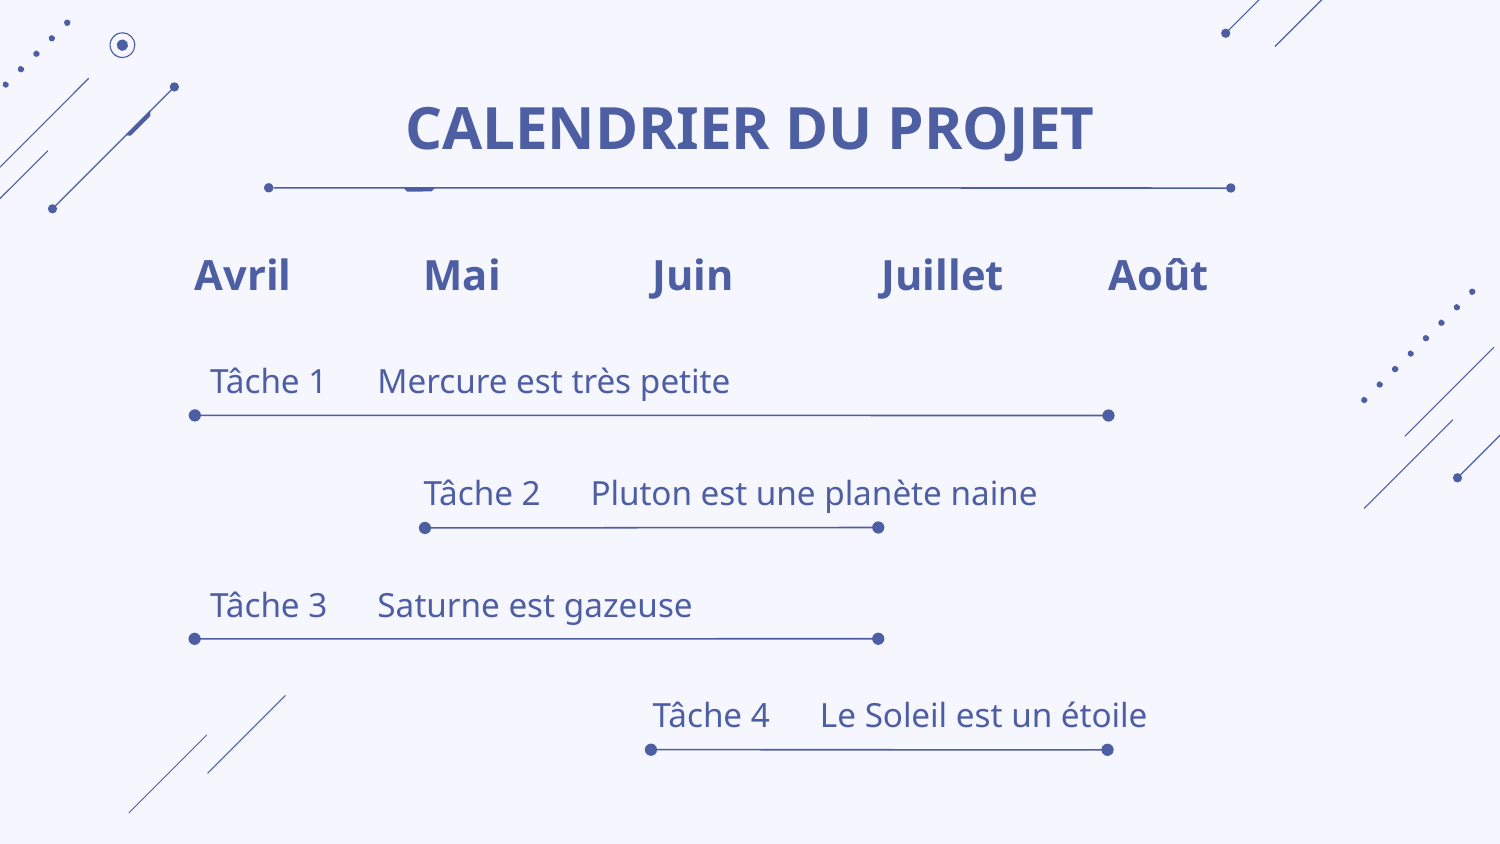

# CALENDRIER DU PROJET
Avril
Mai
Juin
Juillet
Août
Tâche 1
Mercure est très petite
Tâche 2
Pluton est une planète naine
Tâche 3
Saturne est gazeuse
Tâche 4
Le Soleil est un étoile